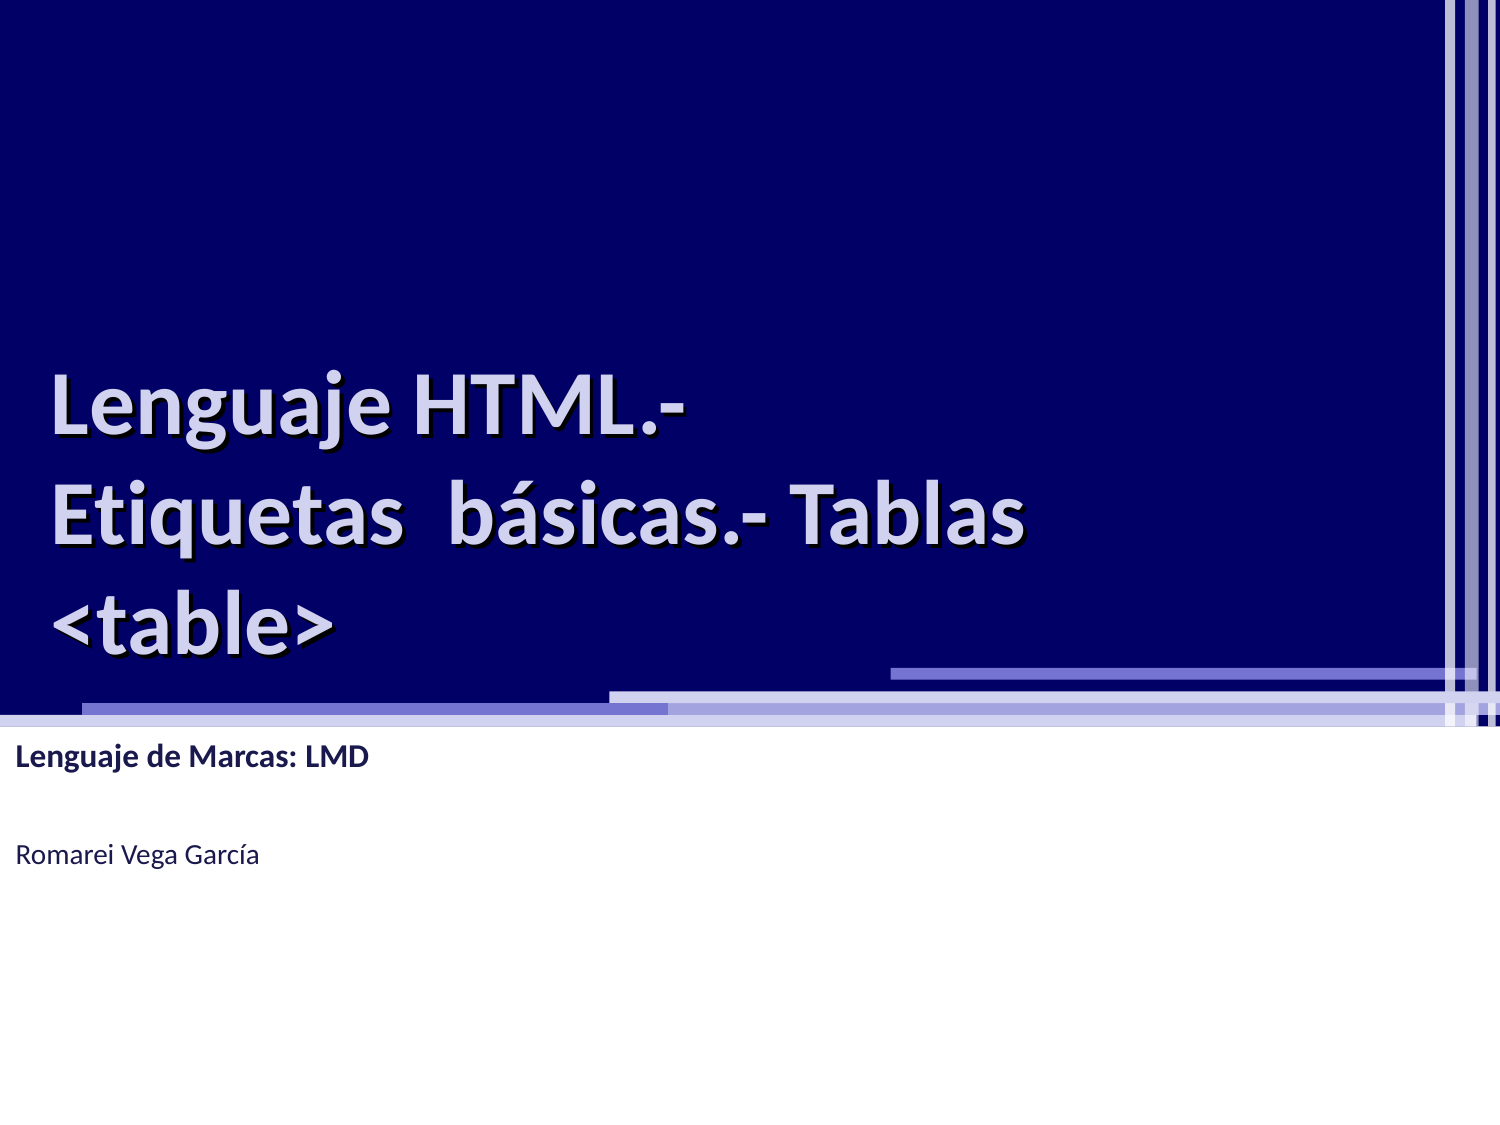

# Lenguaje HTML.- Etiquetas básicas.- Tablas <table>
Lenguaje de Marcas: LMD
Romarei Vega García